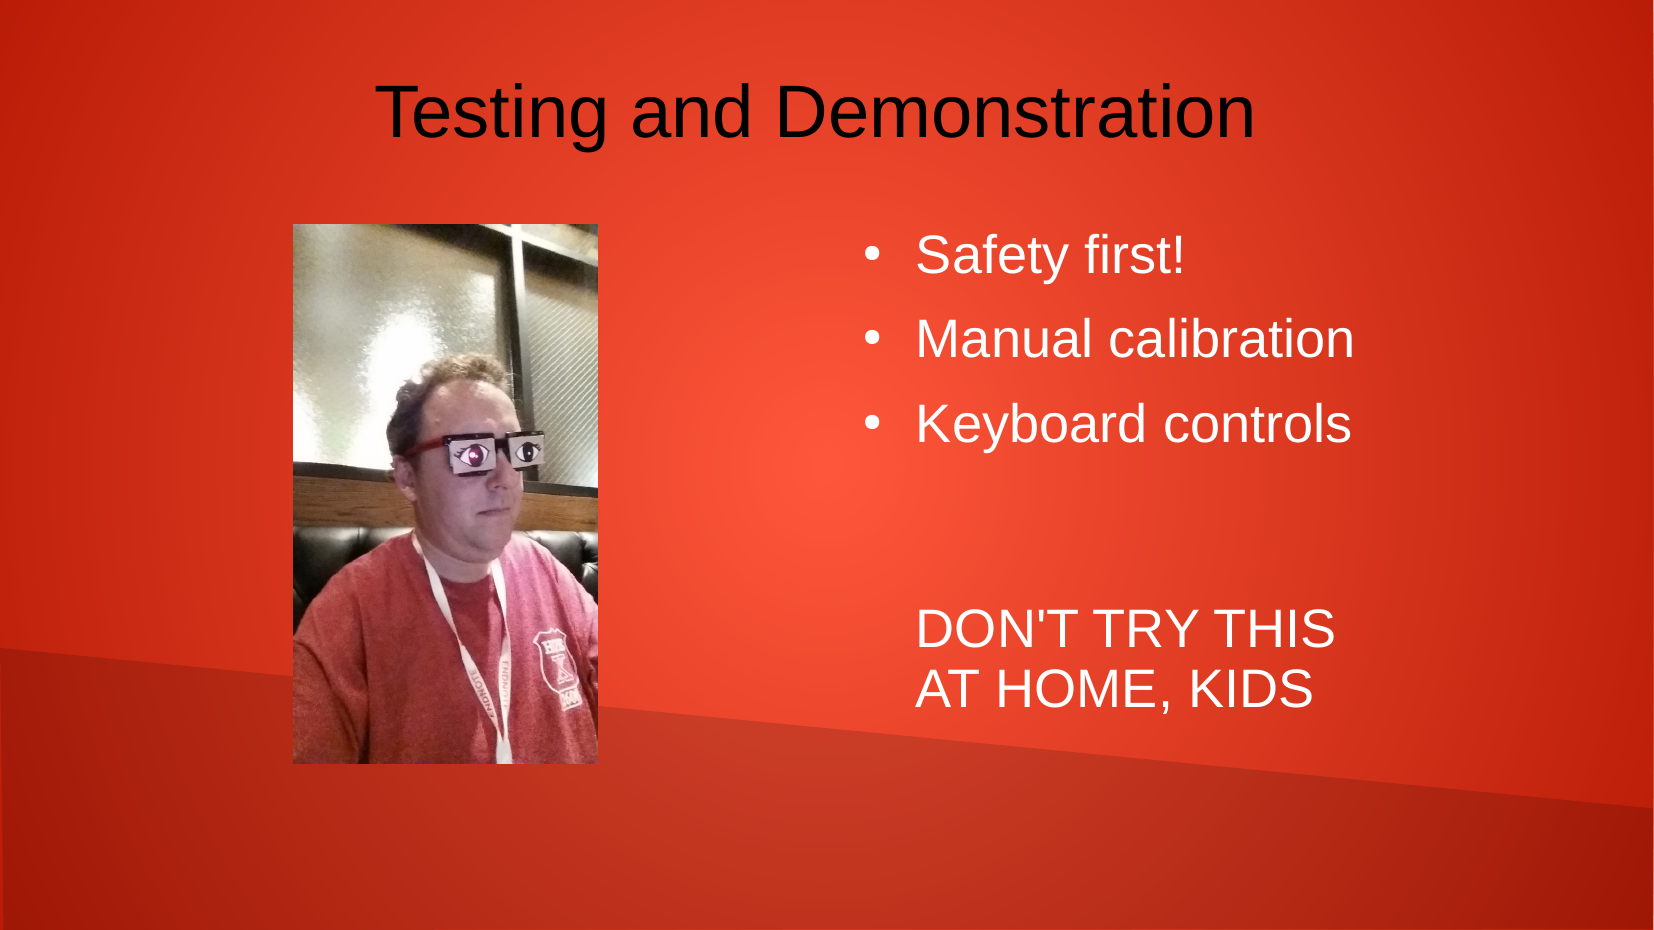

# Testing and Demonstration
Safety first!
Manual calibration
Keyboard controls
DON'T TRY THIS
AT HOME, KIDS